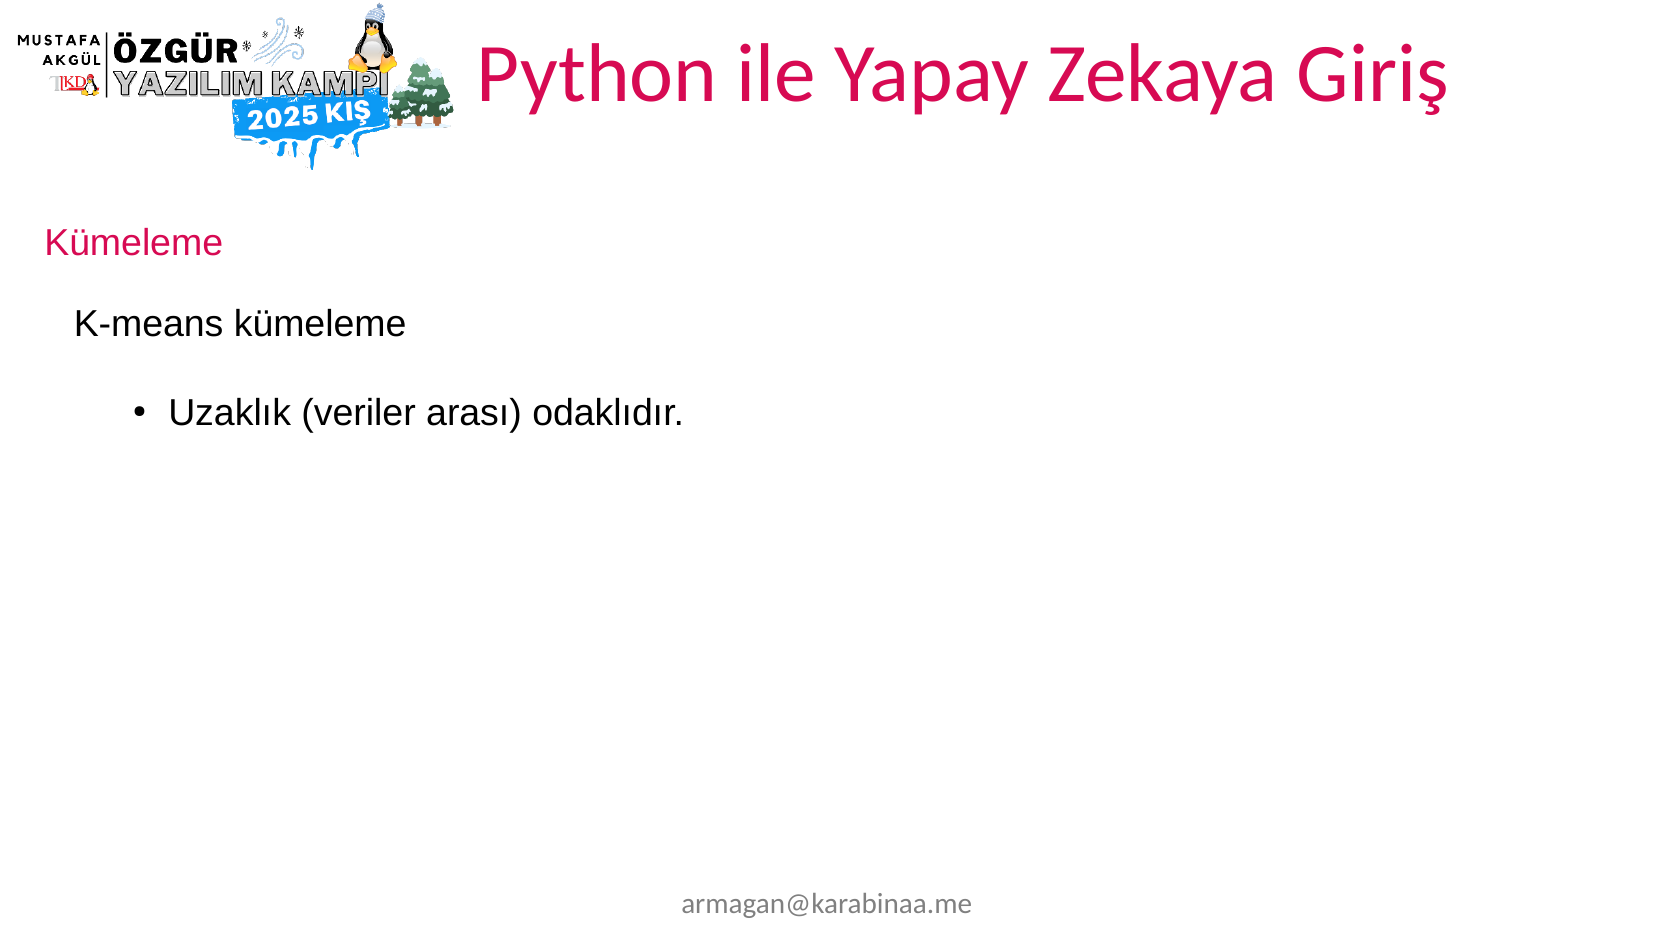

Python ile Yapay Zekaya Giriş
Kümeleme
K-means kümeleme
Uzaklık (veriler arası) odaklıdır.
armagan@karabinaa.me